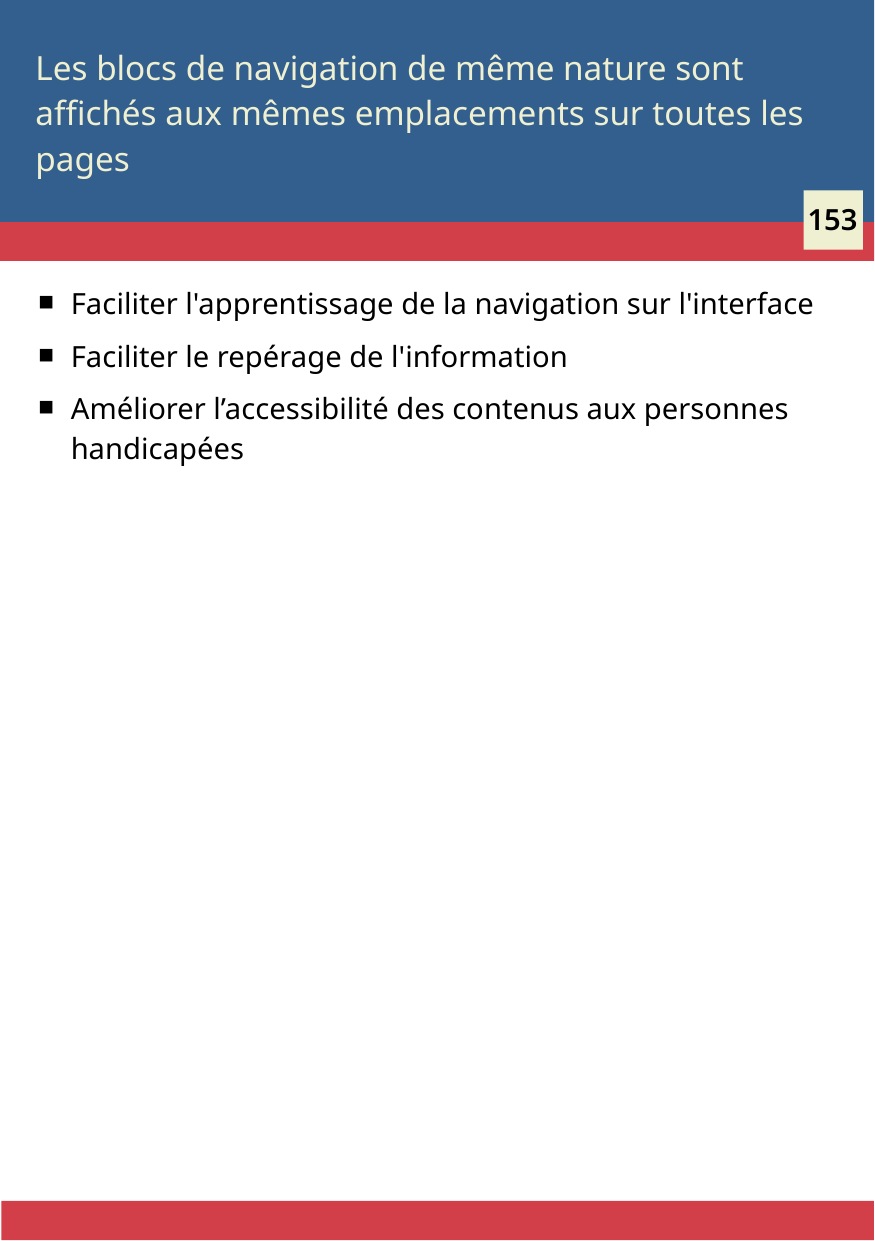

# Les blocs de navigation de même nature sont affichés aux mêmes emplacements sur toutes les pages
153
Faciliter l'apprentissage de la navigation sur l'interface
Faciliter le repérage de l'information
Améliorer l’accessibilité des contenus aux personnes handicapées